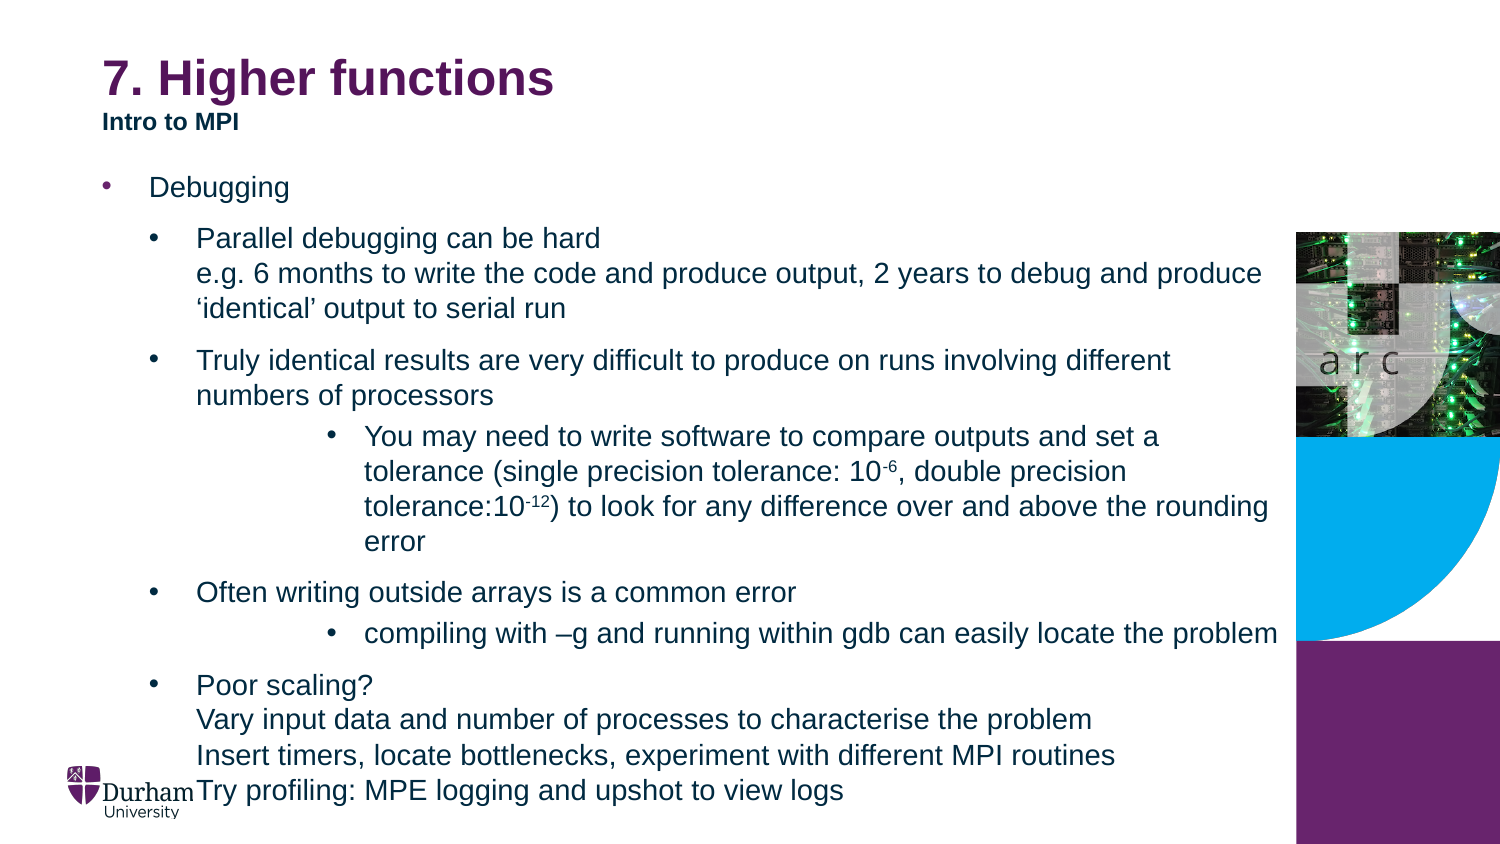

# 7. Higher functions Intro to MPI
Debugging
Parallel debugging can be hard
e.g. 6 months to write the code and produce output, 2 years to debug and produce ‘identical’ output to serial run
Truly identical results are very difficult to produce on runs involving different numbers of processors
You may need to write software to compare outputs and set a tolerance (single precision tolerance: 10-6, double precision tolerance:10-12) to look for any difference over and above the rounding error
Often writing outside arrays is a common error
compiling with –g and running within gdb can easily locate the problem
Poor scaling?
Vary input data and number of processes to characterise the problem
Insert timers, locate bottlenecks, experiment with different MPI routines
Try profiling: MPE logging and upshot to view logs